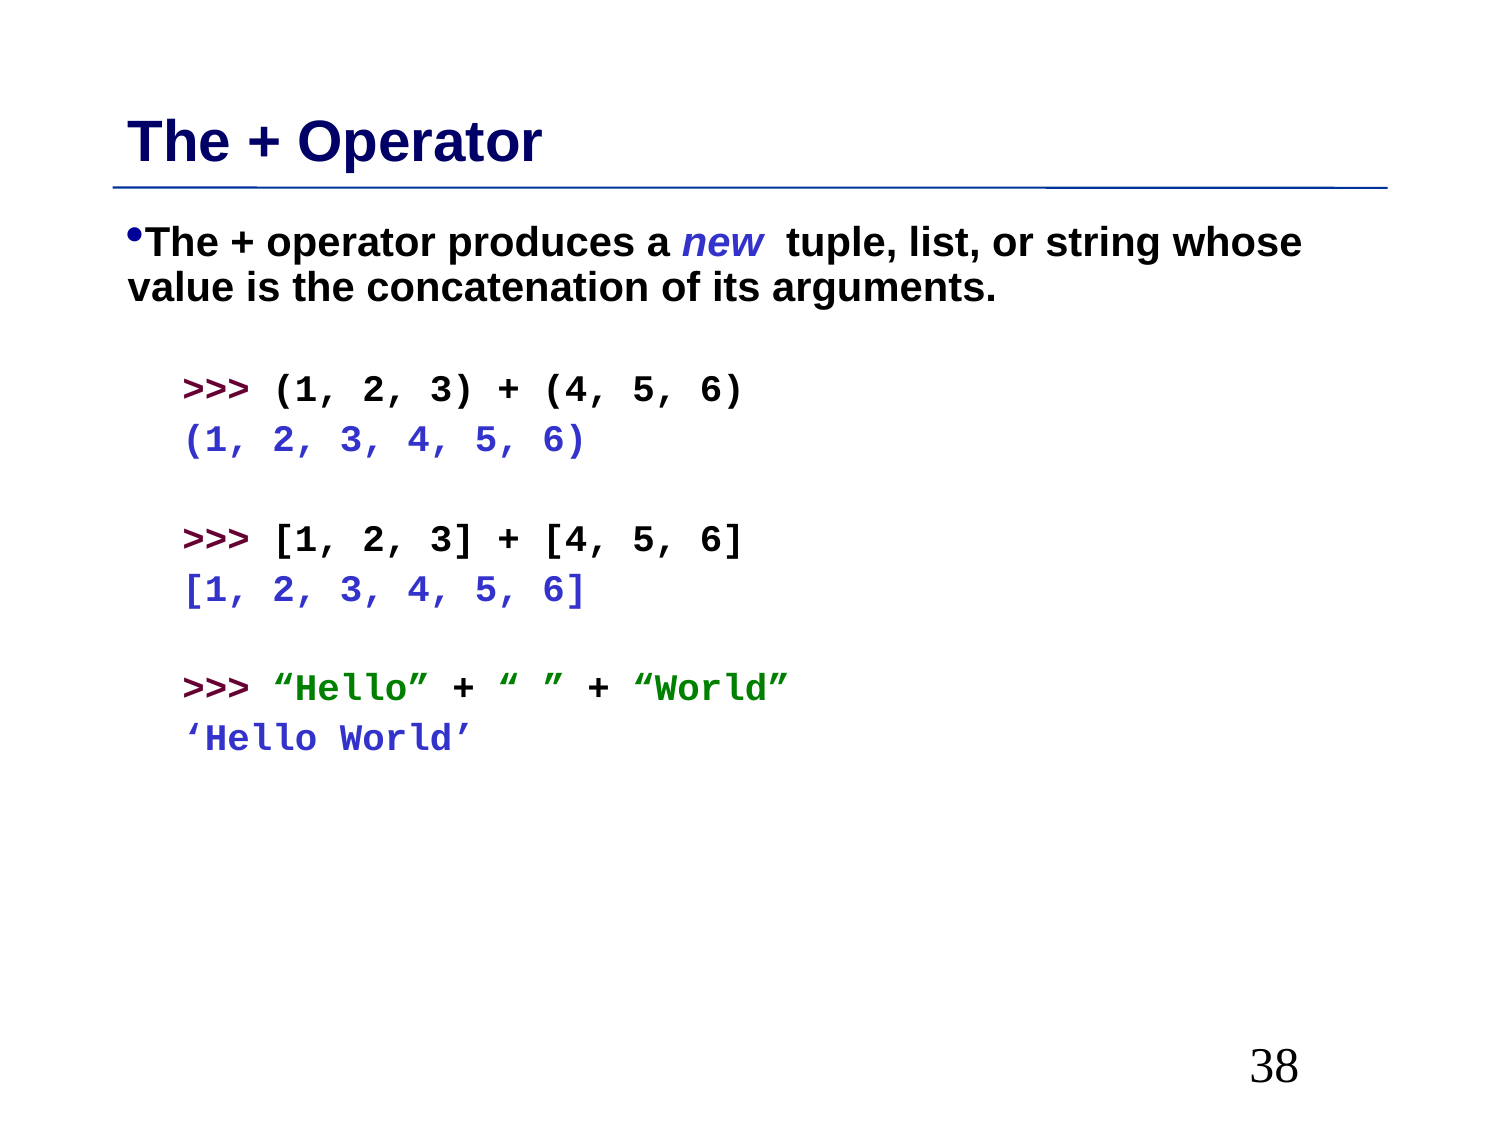

# The + Operator
The + operator produces a new tuple, list, or string whose value is the concatenation of its arguments.
>>> (1, 2, 3) + (4, 5, 6)
(1, 2, 3, 4, 5, 6)
>>> [1, 2, 3] + [4, 5, 6]
[1, 2, 3, 4, 5, 6]
>>> “Hello” + “ ” + “World”
‘Hello World’